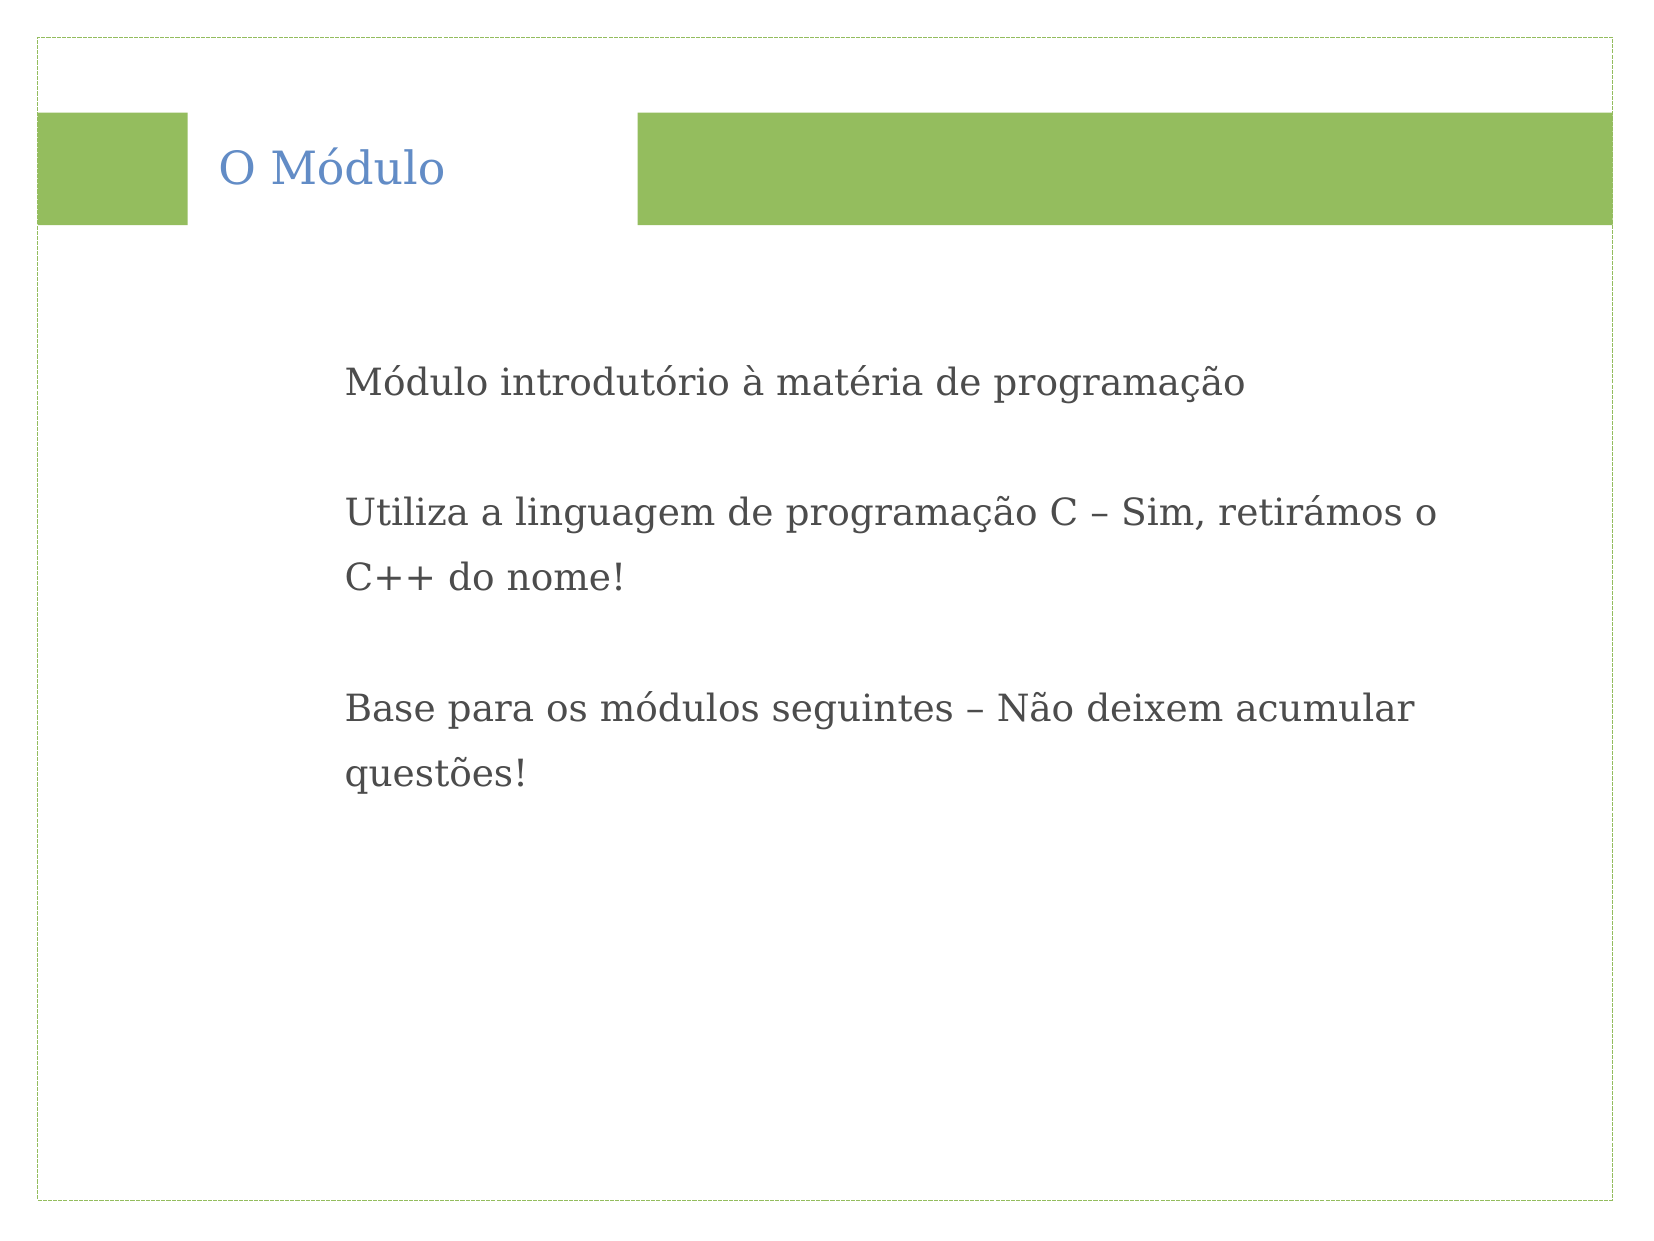

O Módulo
Módulo introdutório à matéria de programação
Utiliza a linguagem de programação C – Sim, retirámos o C++ do nome!
Base para os módulos seguintes – Não deixem acumular questões!